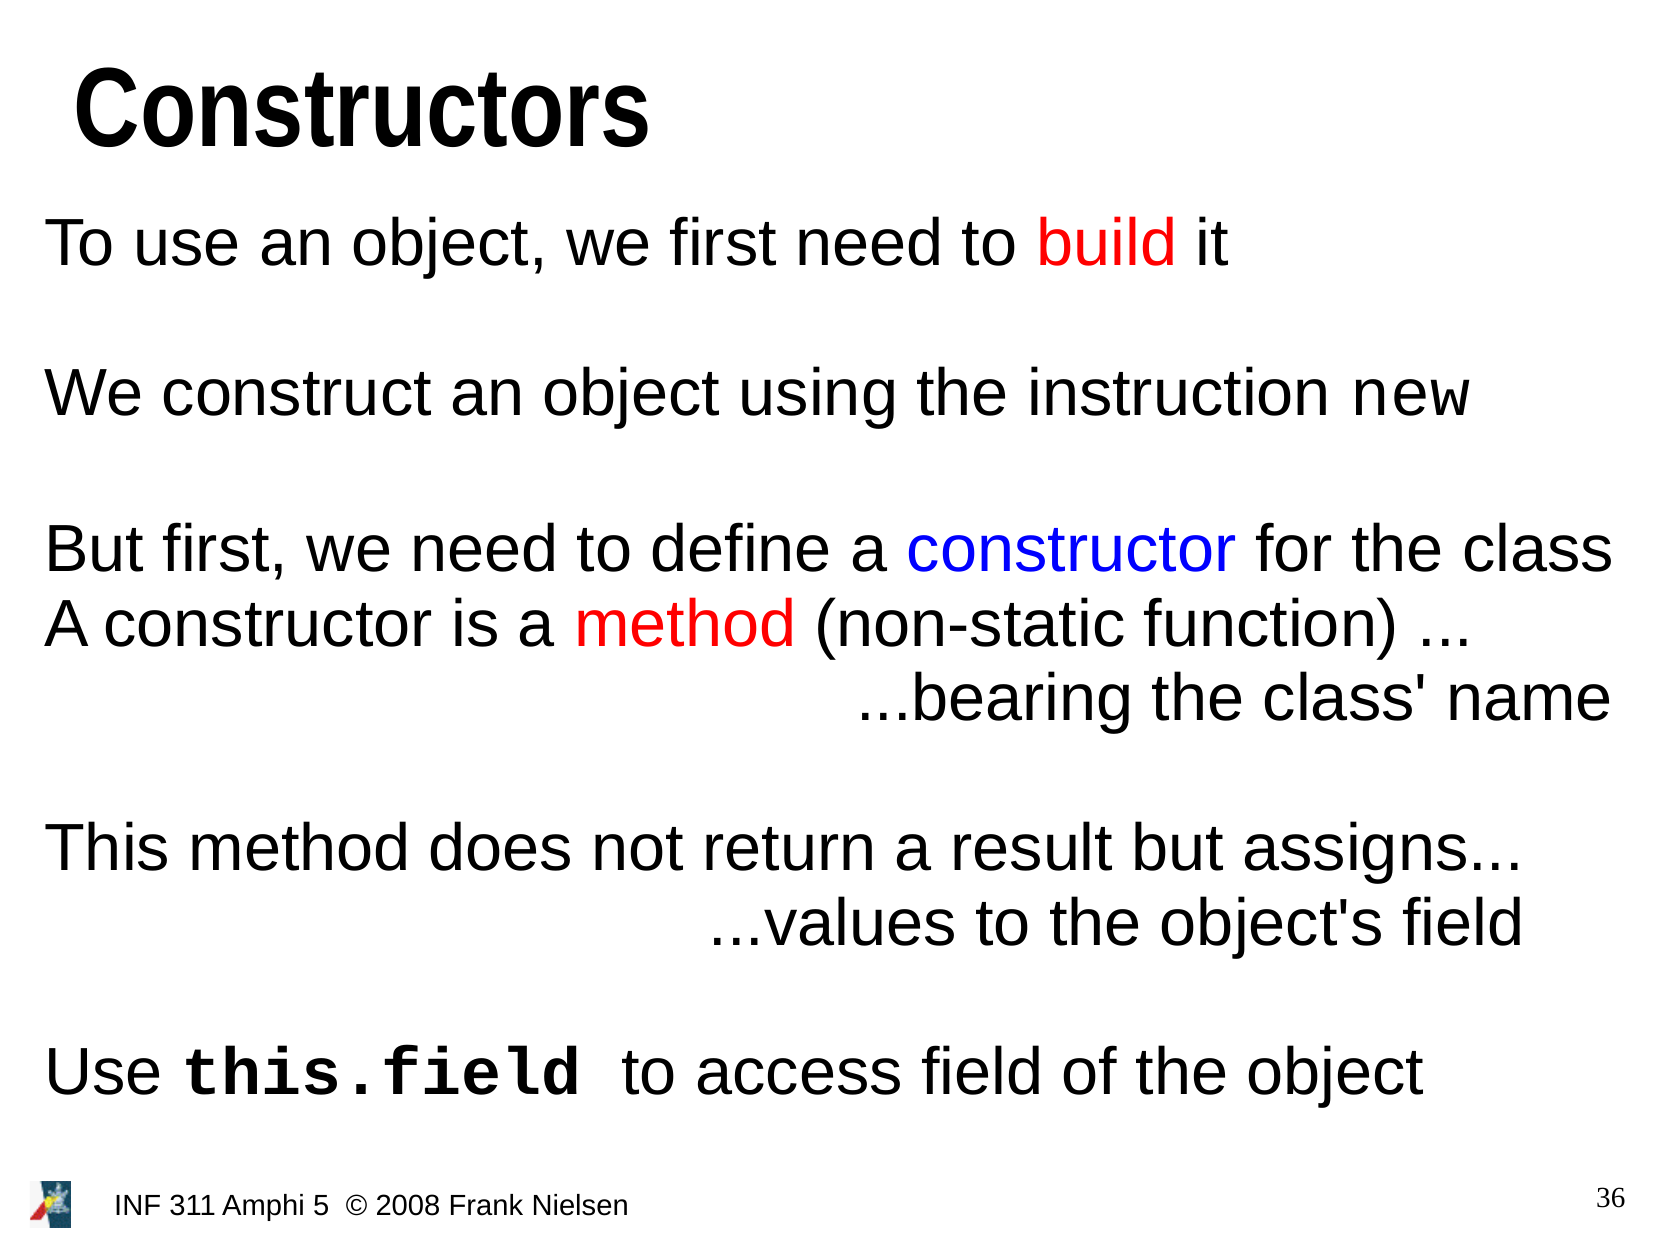

Constructors
To use an object, we first need to build it
We construct an object using the instruction new
But first, we need to define a constructor for the class
A constructor is a method (non-static function) ...
											...bearing the class' name
This method does not return a result but assigns...
									...values to the object's field
Use this.field to access field of the object